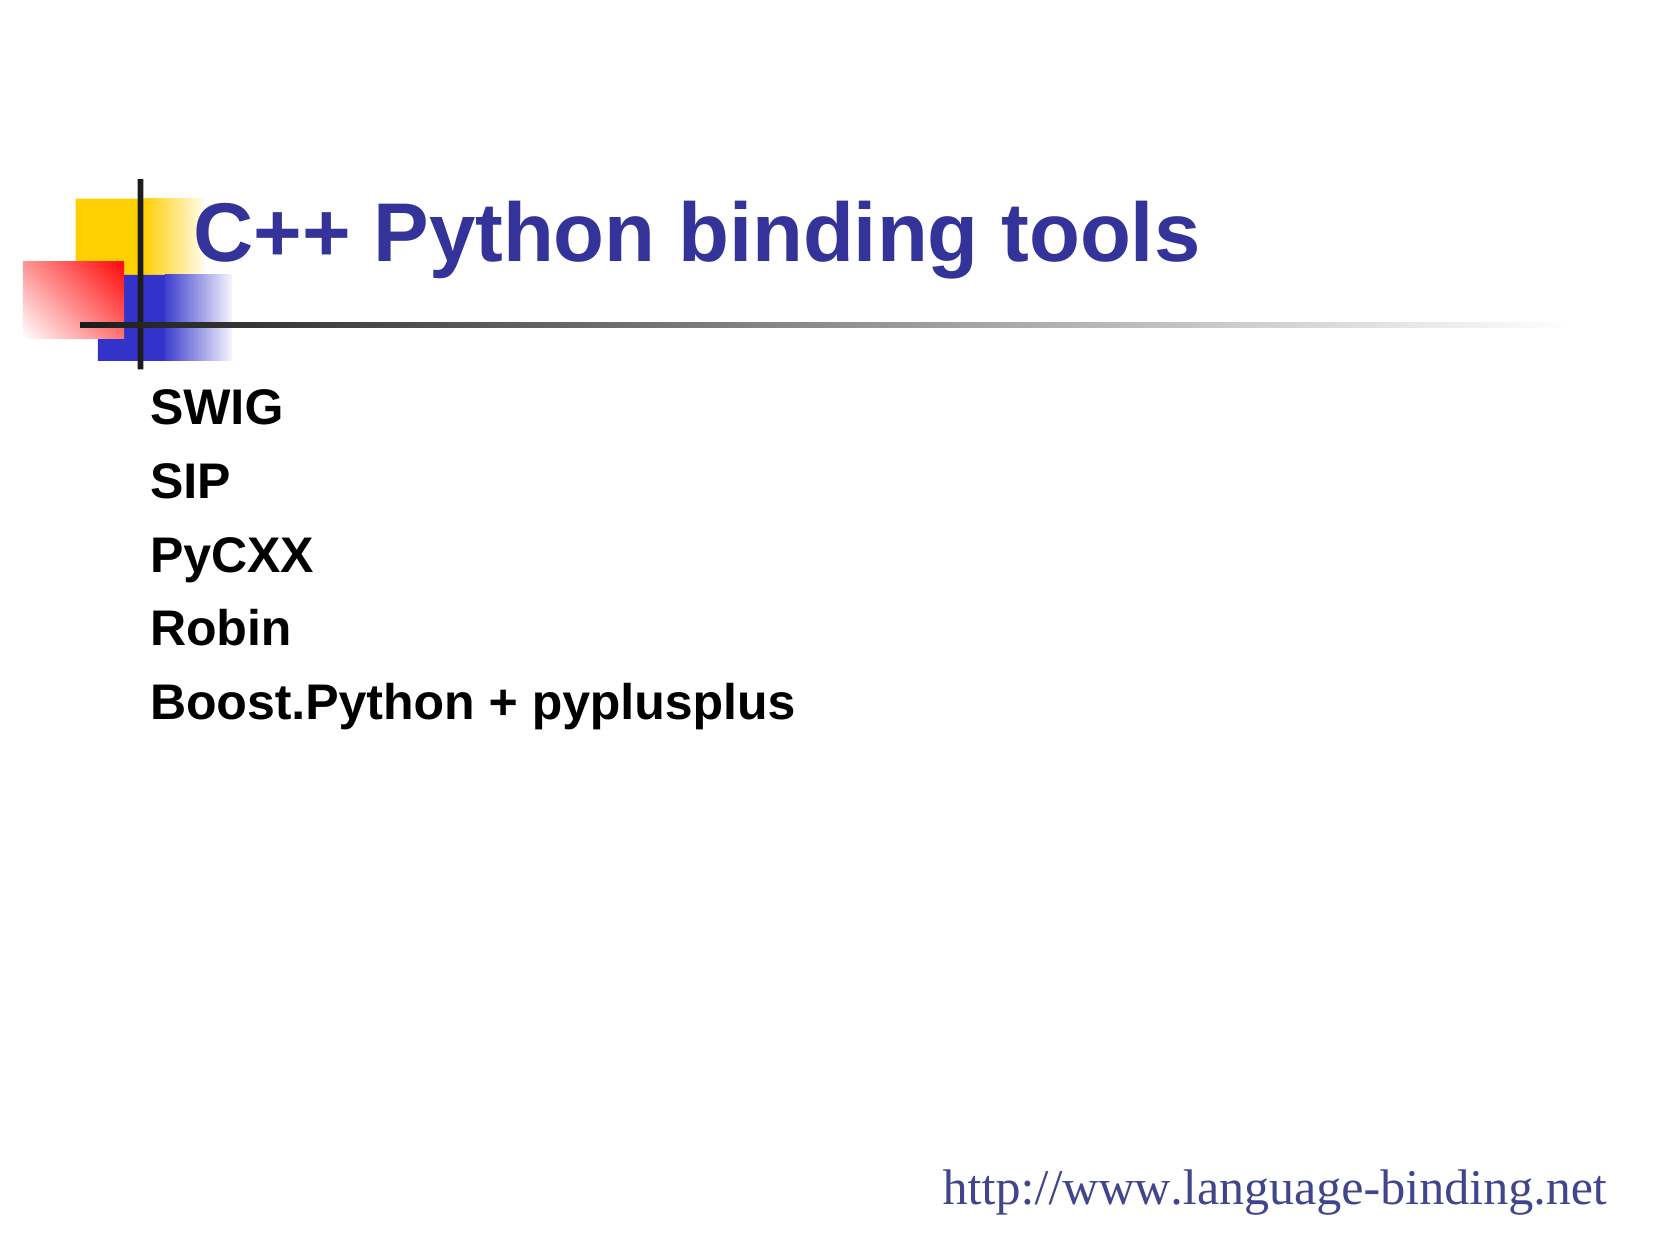

# C++ Python binding tools
SWIG
SIP
PyCXX
Robin
Boost.Python + pyplusplus
http://www.language-binding.net